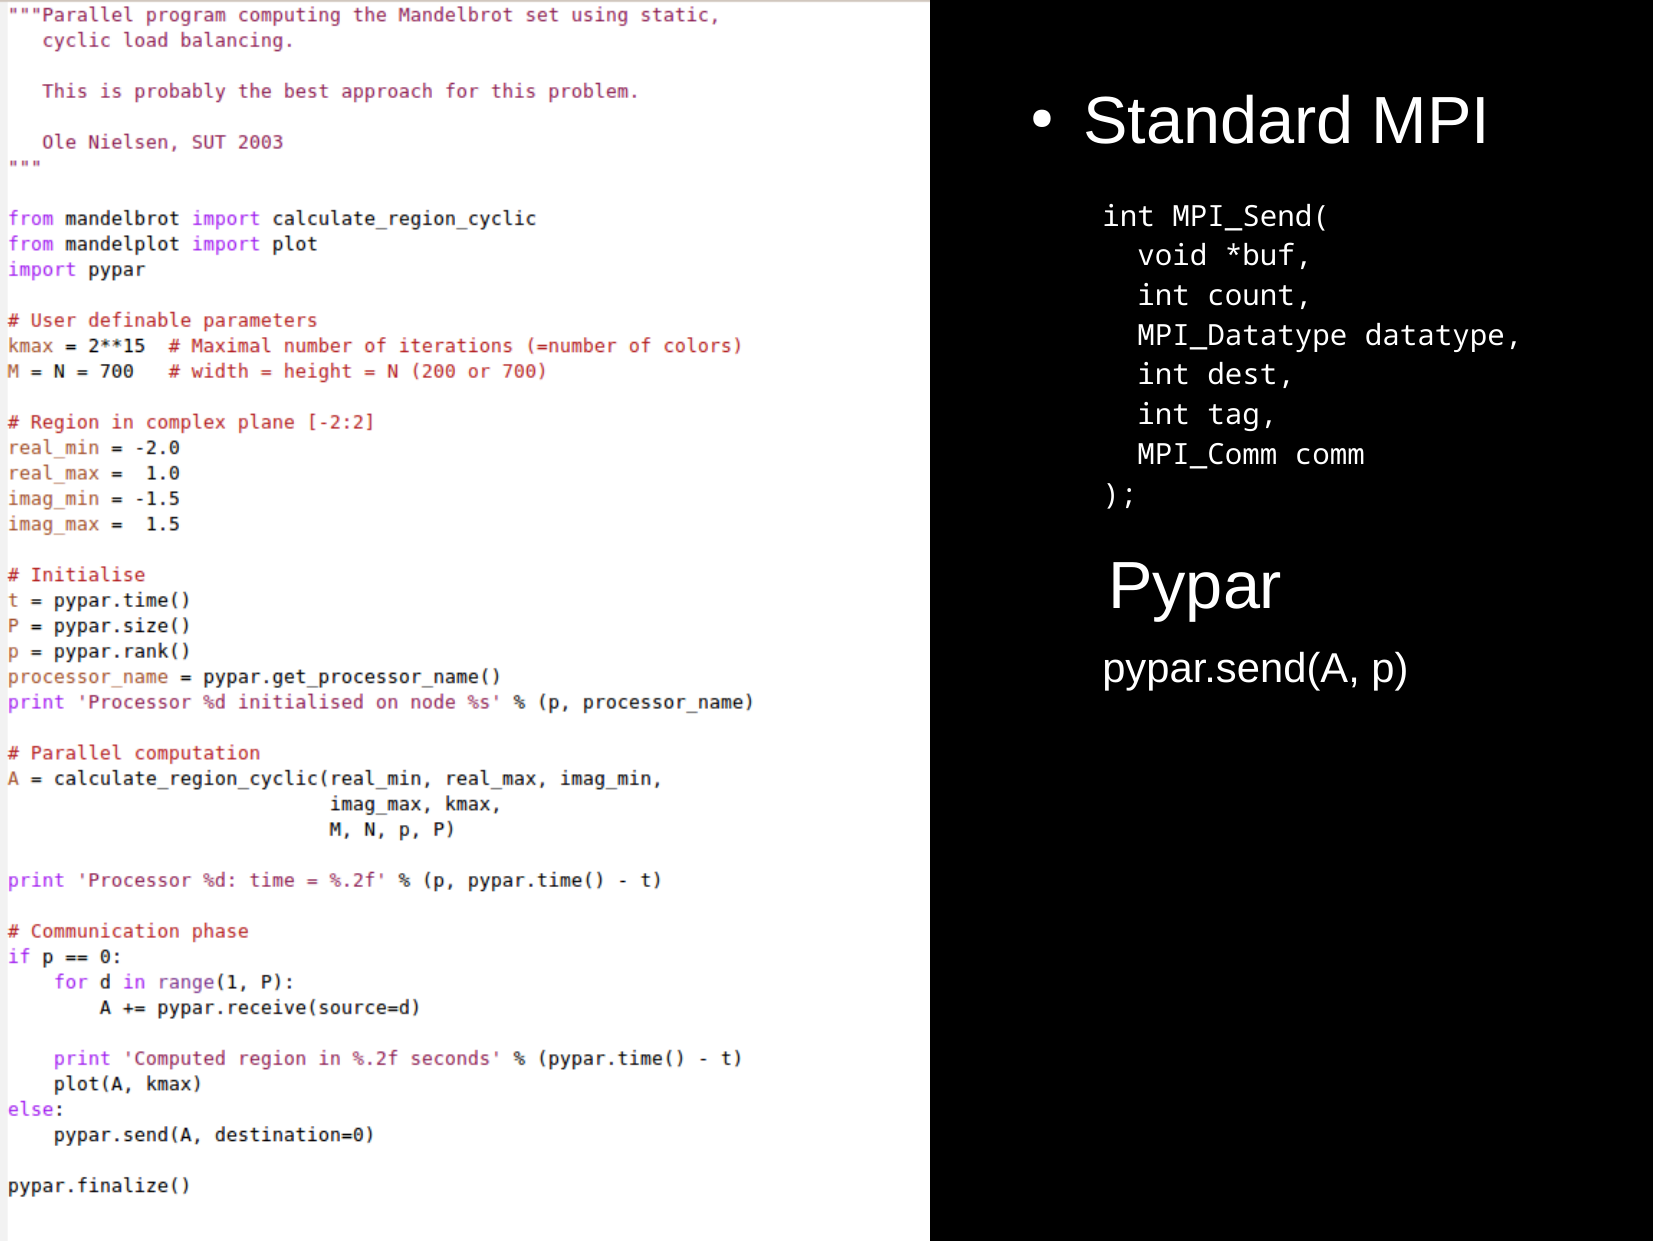

Standard MPI
int MPI_Send(
 void *buf,
 int count,
 MPI_Datatype datatype,
 int dest,
 int tag,
 MPI_Comm comm
);
Pypar
pypar.send(A, p)